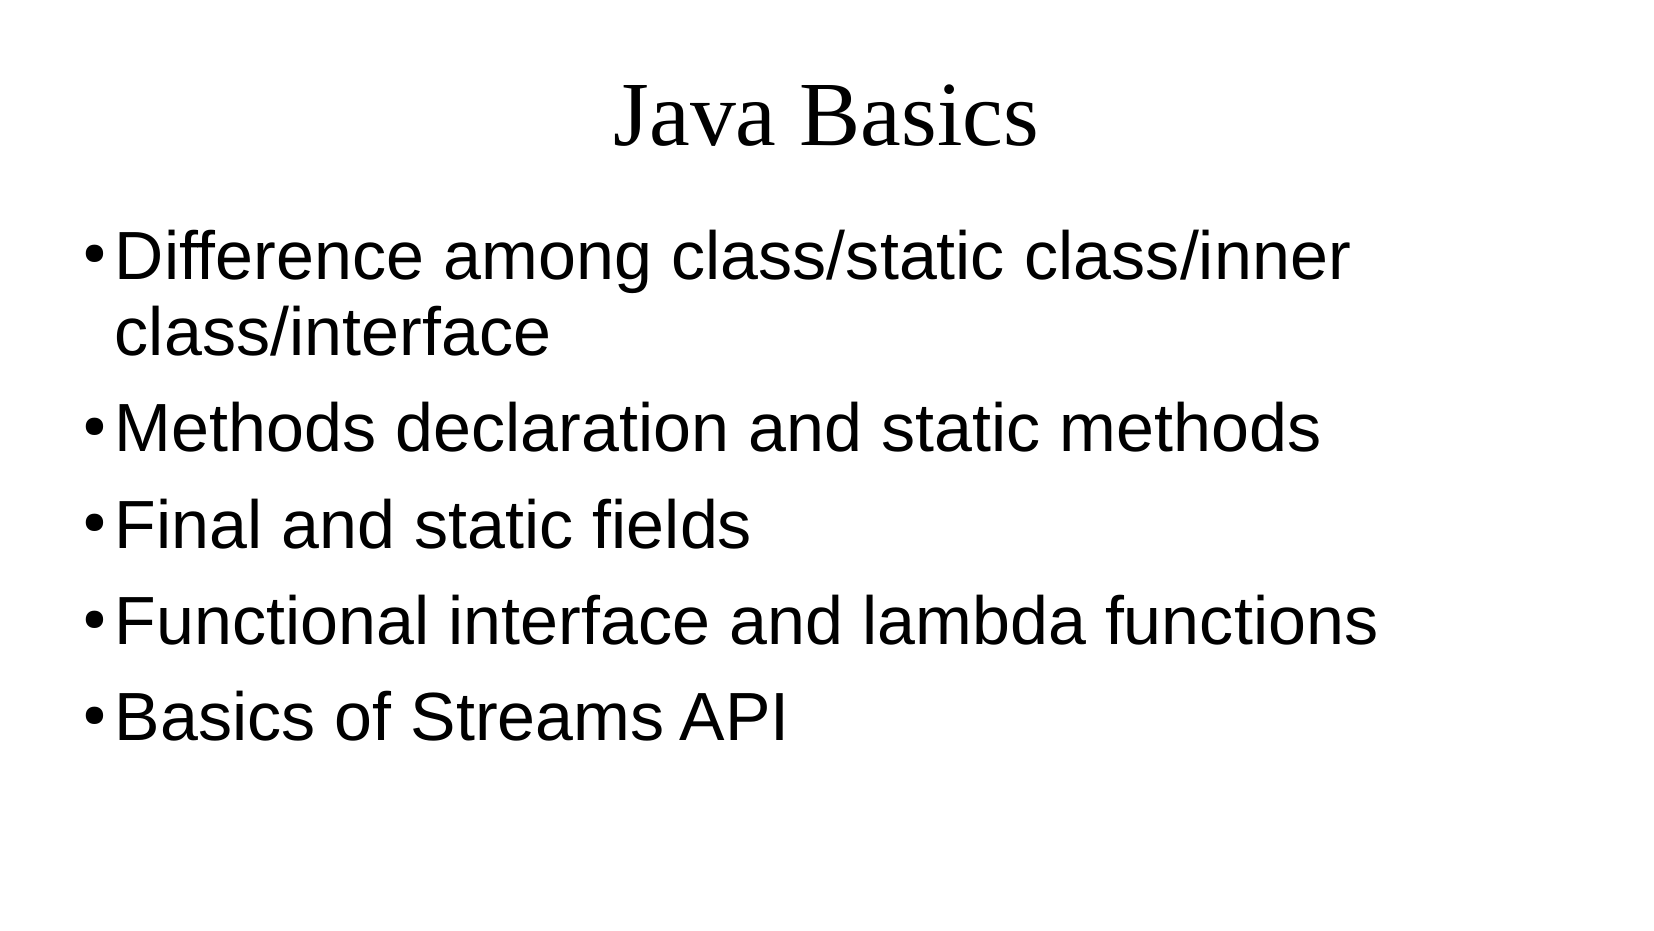

# Java Basics
Difference among class/static class/inner class/interface
Methods declaration and static methods
Final and static fields
Functional interface and lambda functions
Basics of Streams API